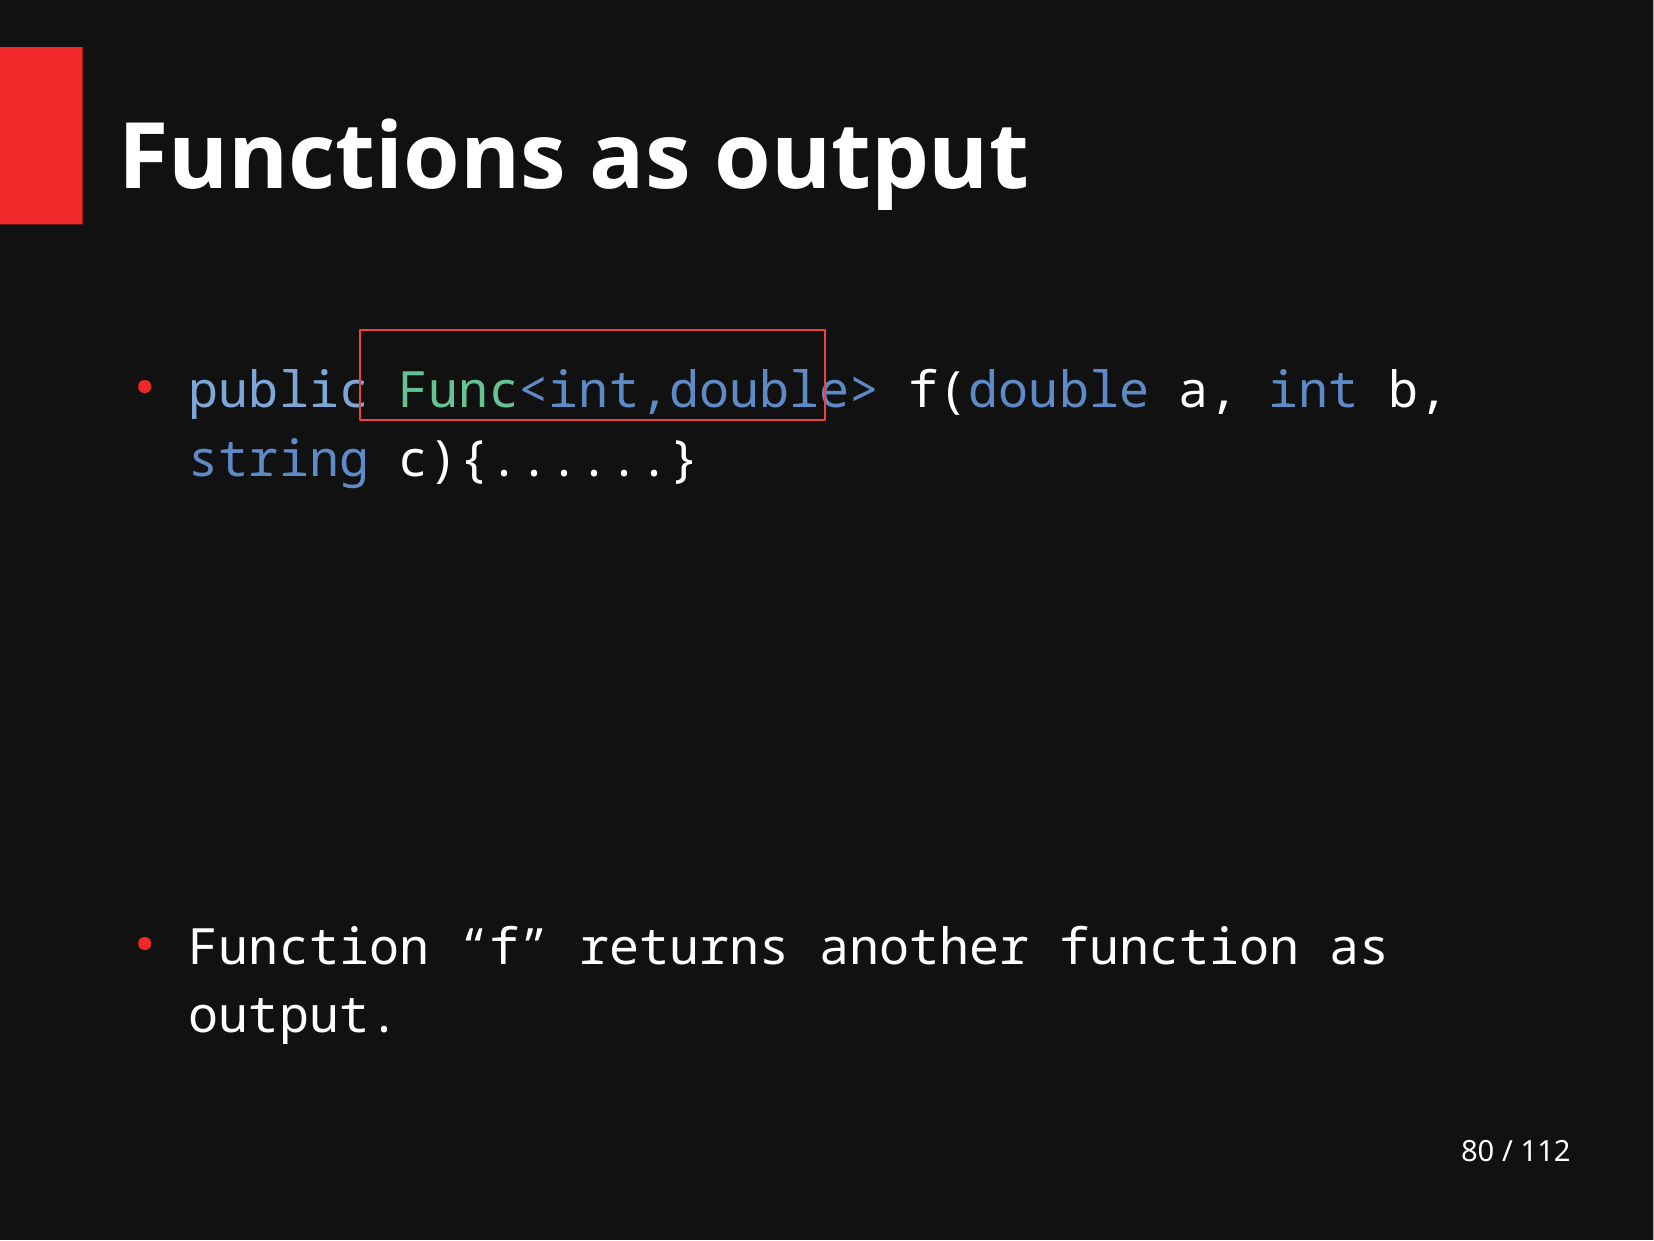

Functions as output
# public Func<int,double> f(double a, int b, string c){......}
Function “f” returns another function as output.
80